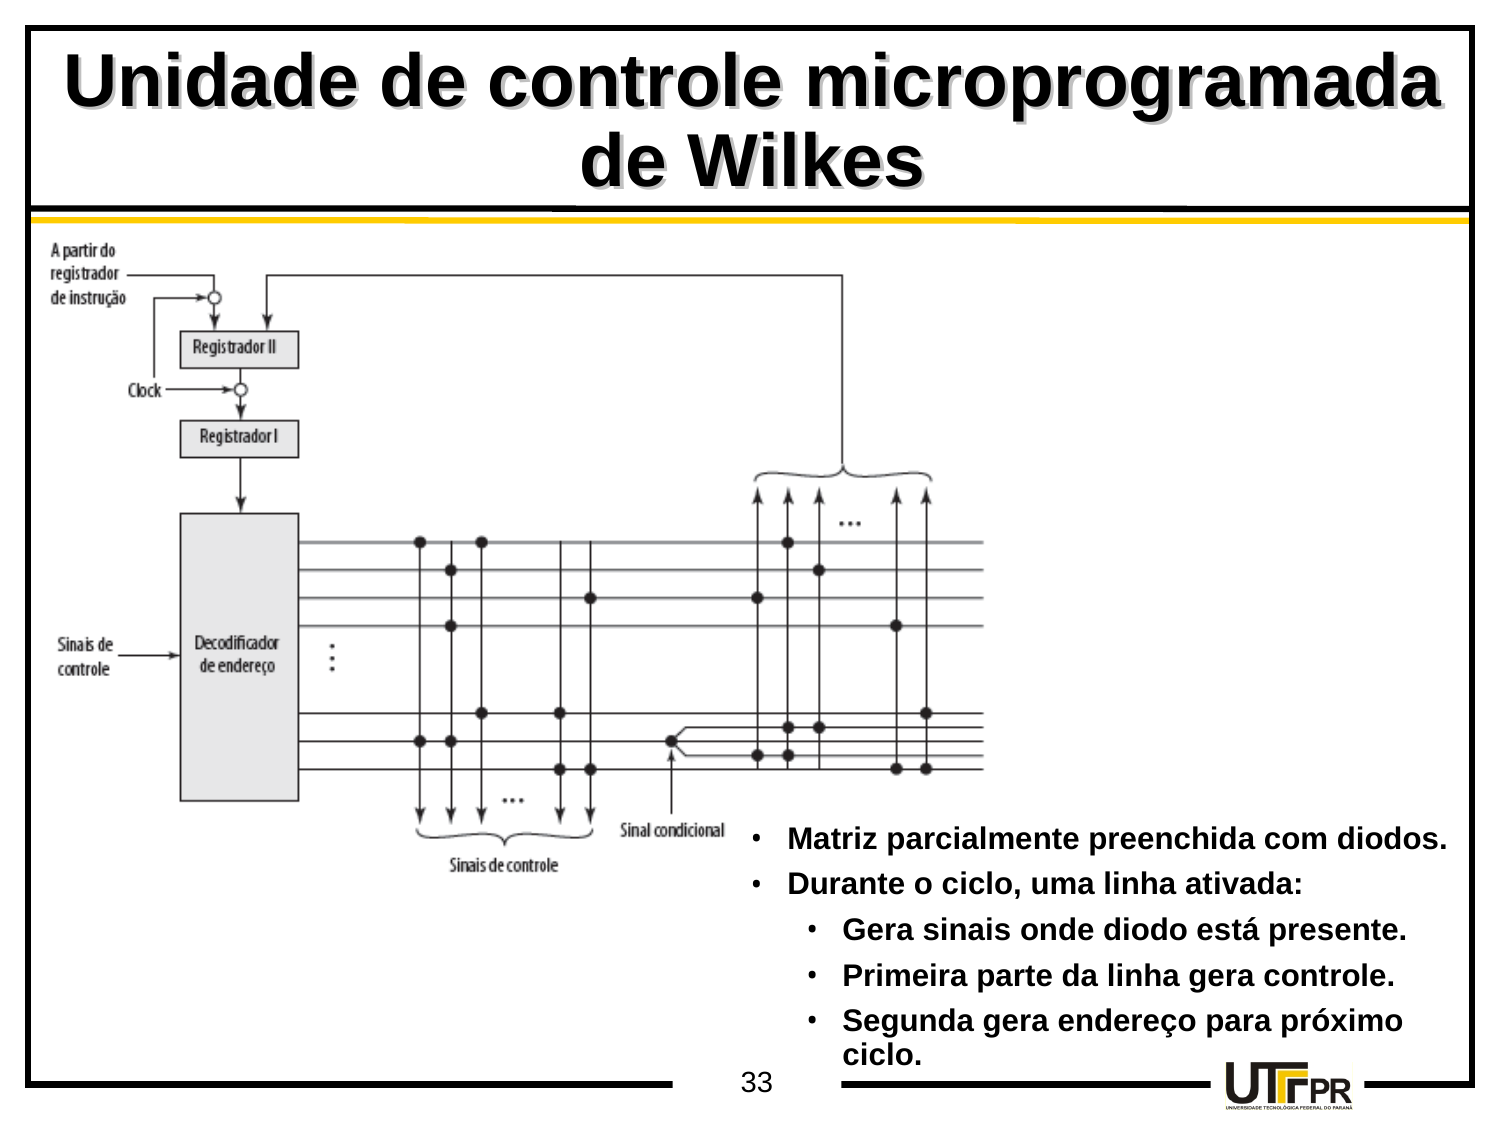

# Unidade de controle microprogramada de Wilkes
Matriz parcialmente preenchida com diodos.
Durante o ciclo, uma linha ativada:
Gera sinais onde diodo está presente.
Primeira parte da linha gera controle.
Segunda gera endereço para próximo ciclo.